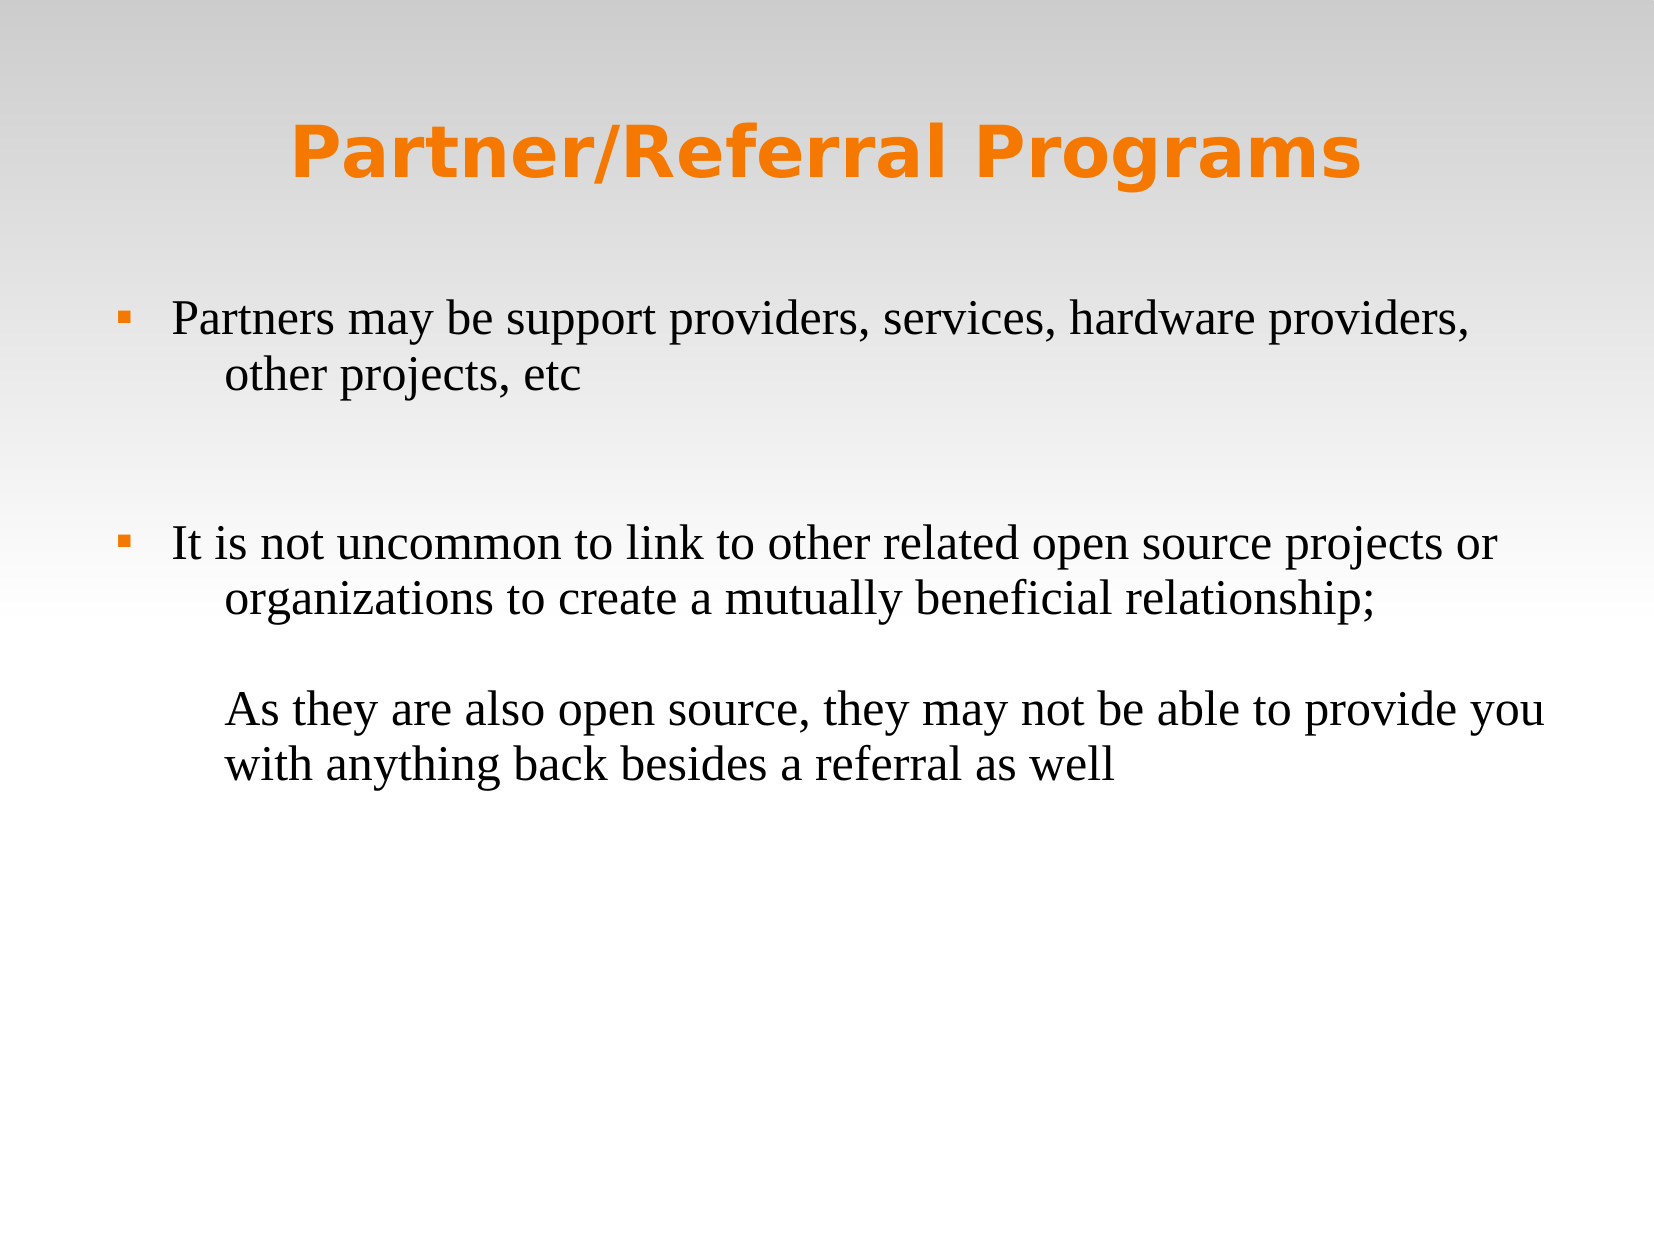

# Partner/Referral Programs
Partners may be support providers, services, hardware providers, other projects, etc
It is not uncommon to link to other related open source projects or organizations to create a mutually beneficial relationship;
As they are also open source, they may not be able to provide you with anything back besides a referral as well